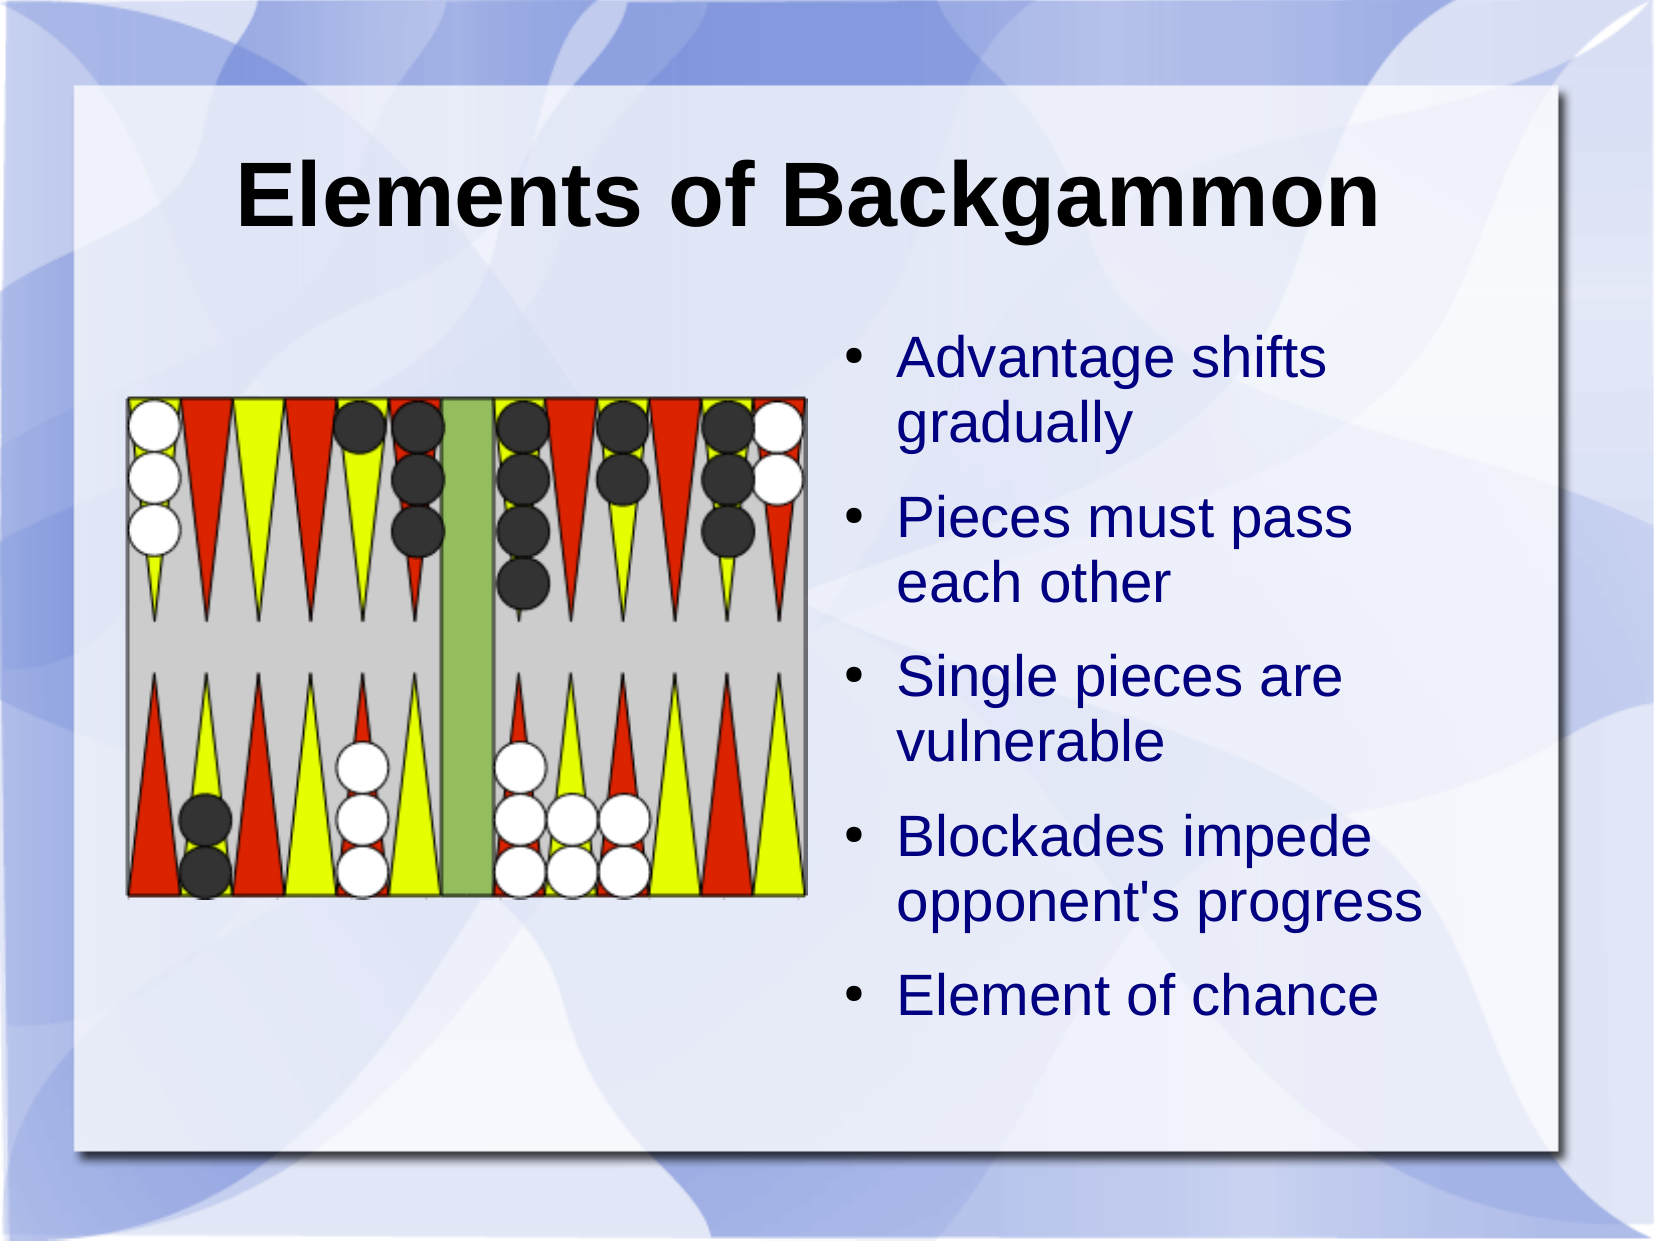

# Elements of Backgammon
Advantage shifts gradually
Pieces must pass each other
Single pieces are vulnerable
Blockades impede opponent's progress
Element of chance